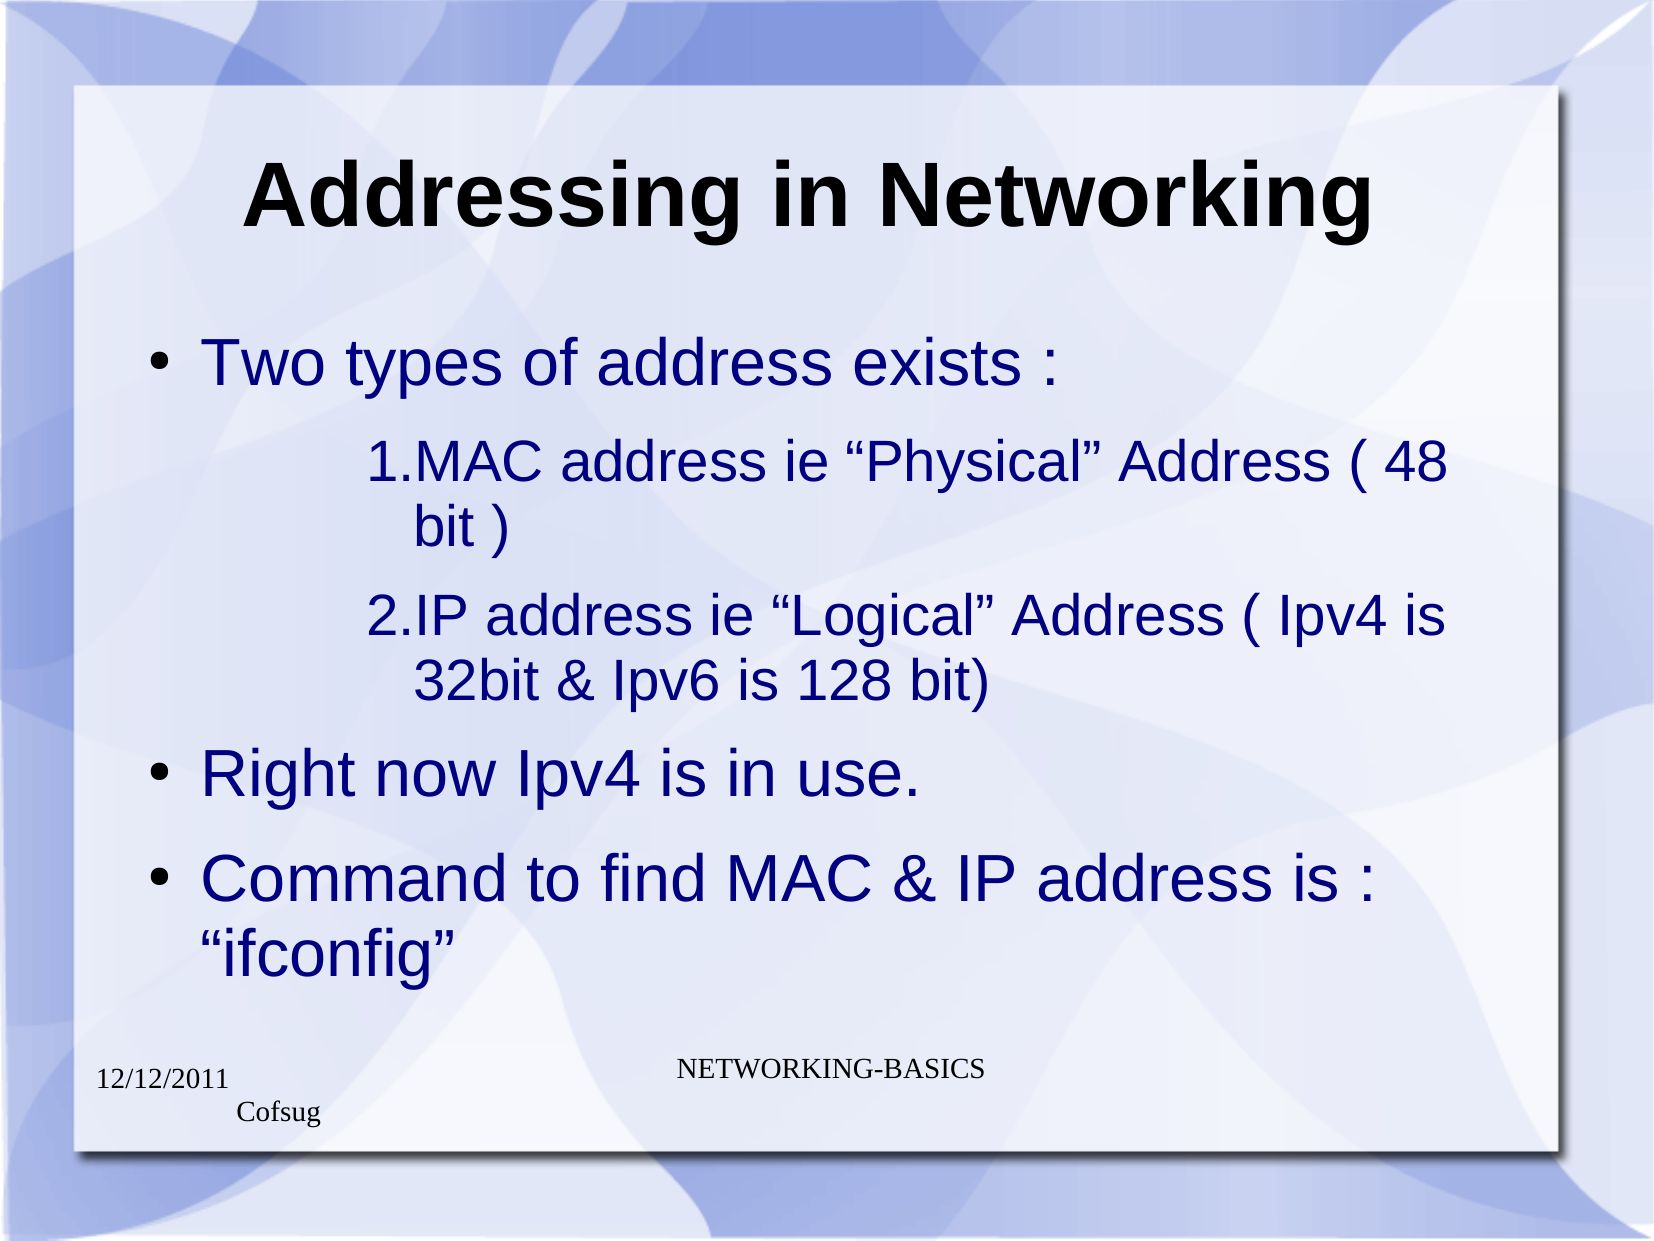

# Addressing in Networking
Two types of address exists :
1.MAC address ie “Physical” Address ( 48 bit )
2.IP address ie “Logical” Address ( Ipv4 is 32bit & Ipv6 is 128 bit)
Right now Ipv4 is in use.
Command to find MAC & IP address is : “ifconfig”